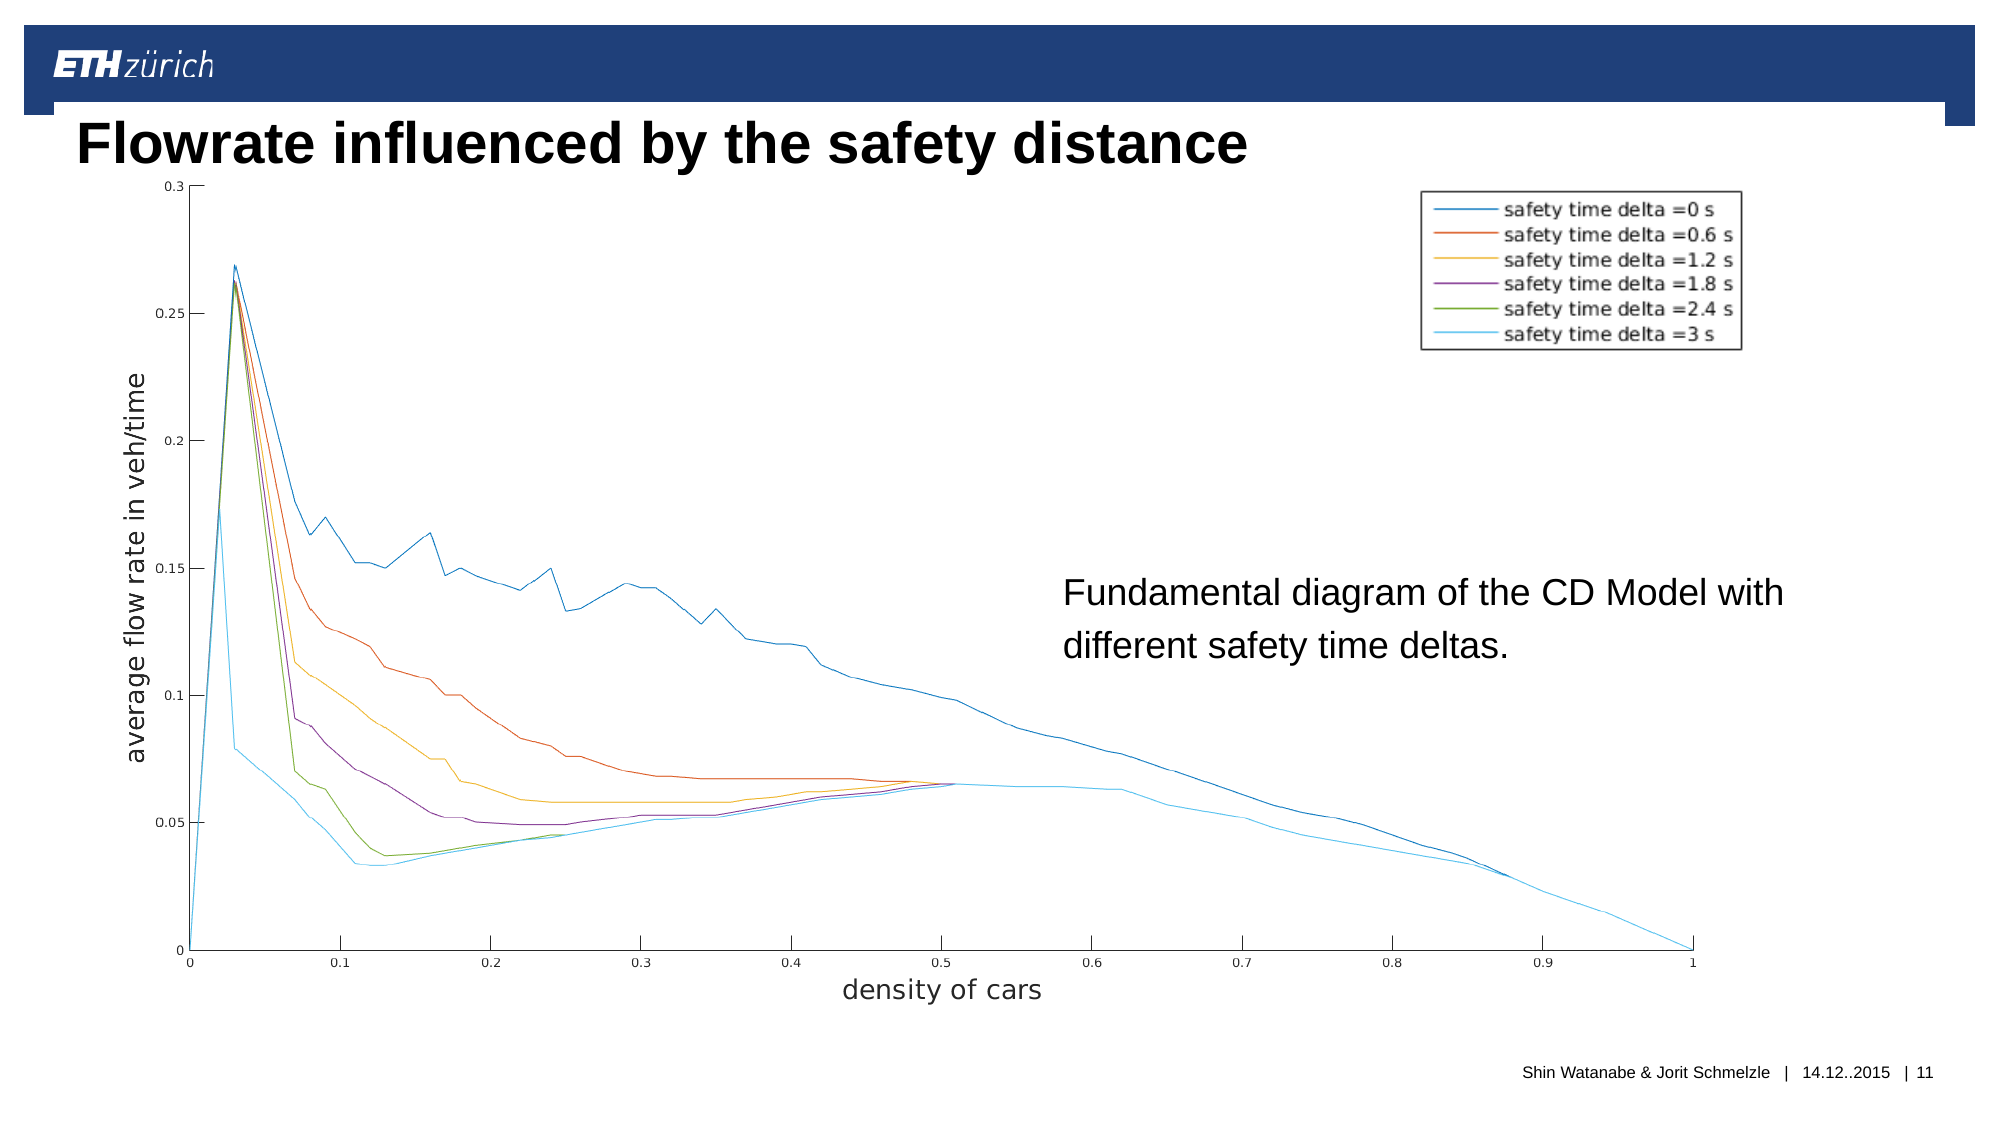

# Flowrate influenced by the safety distance
Fundamental diagram of the CD Model with
different safety time deltas.
First name Surname (edit via “View” > “Header & Footer”)
12.12.2014
11